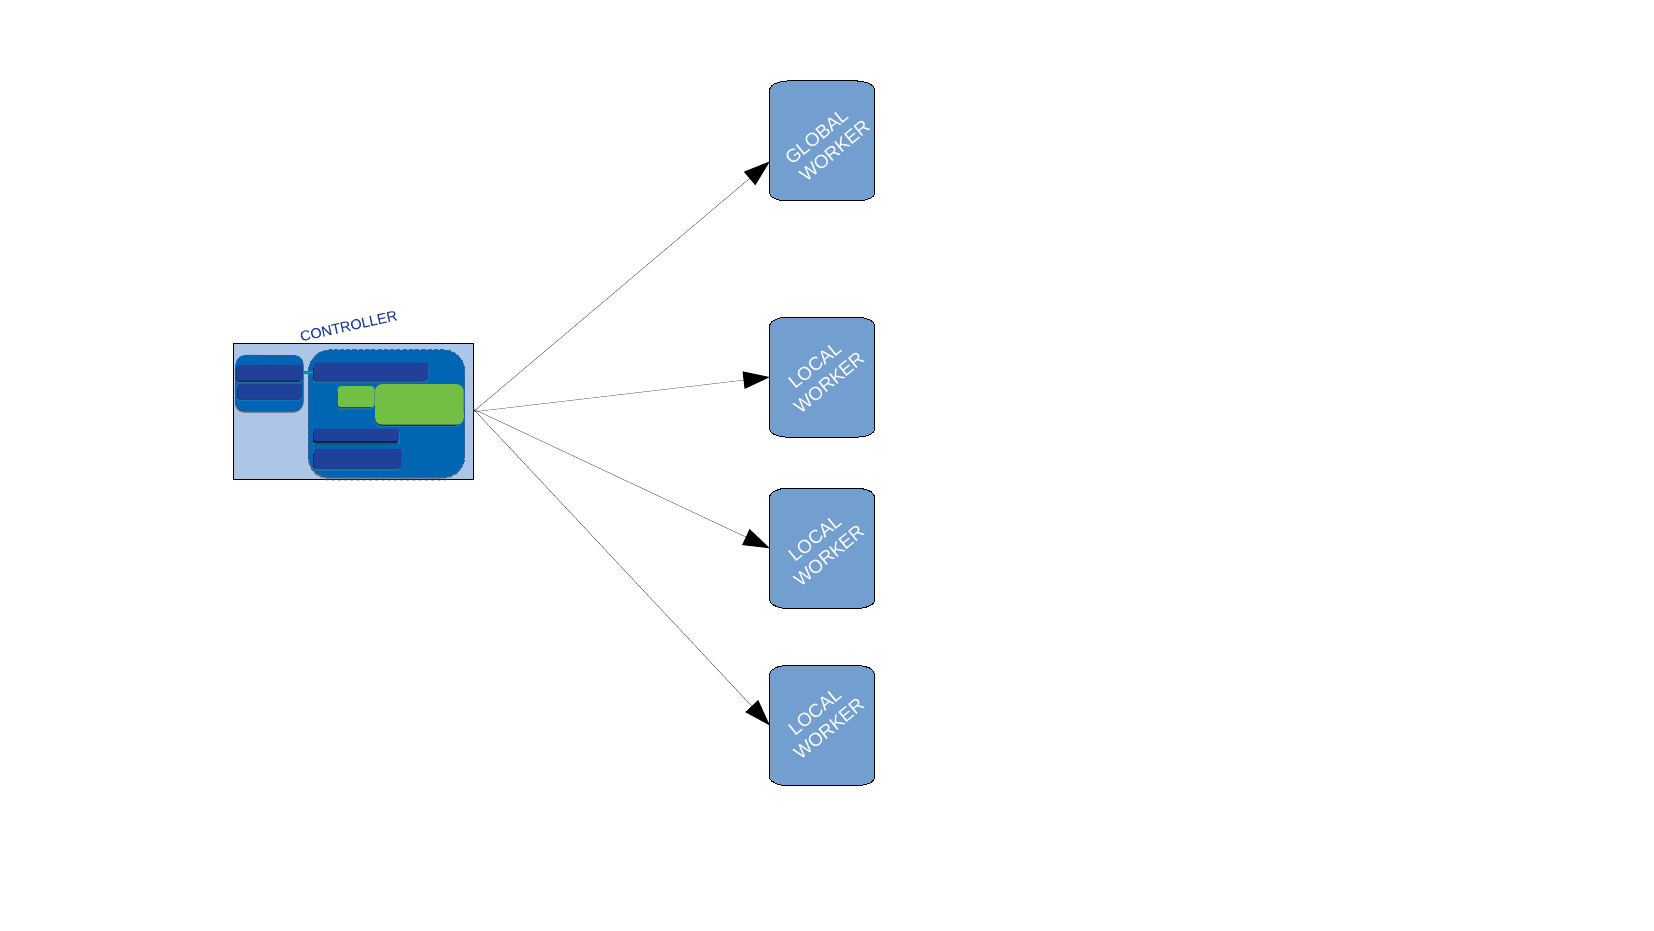

GLOBAL
WORKER
CONTROLLER
LOCAL
WORKER
LOCAL
WORKER
LOCAL
WORKER